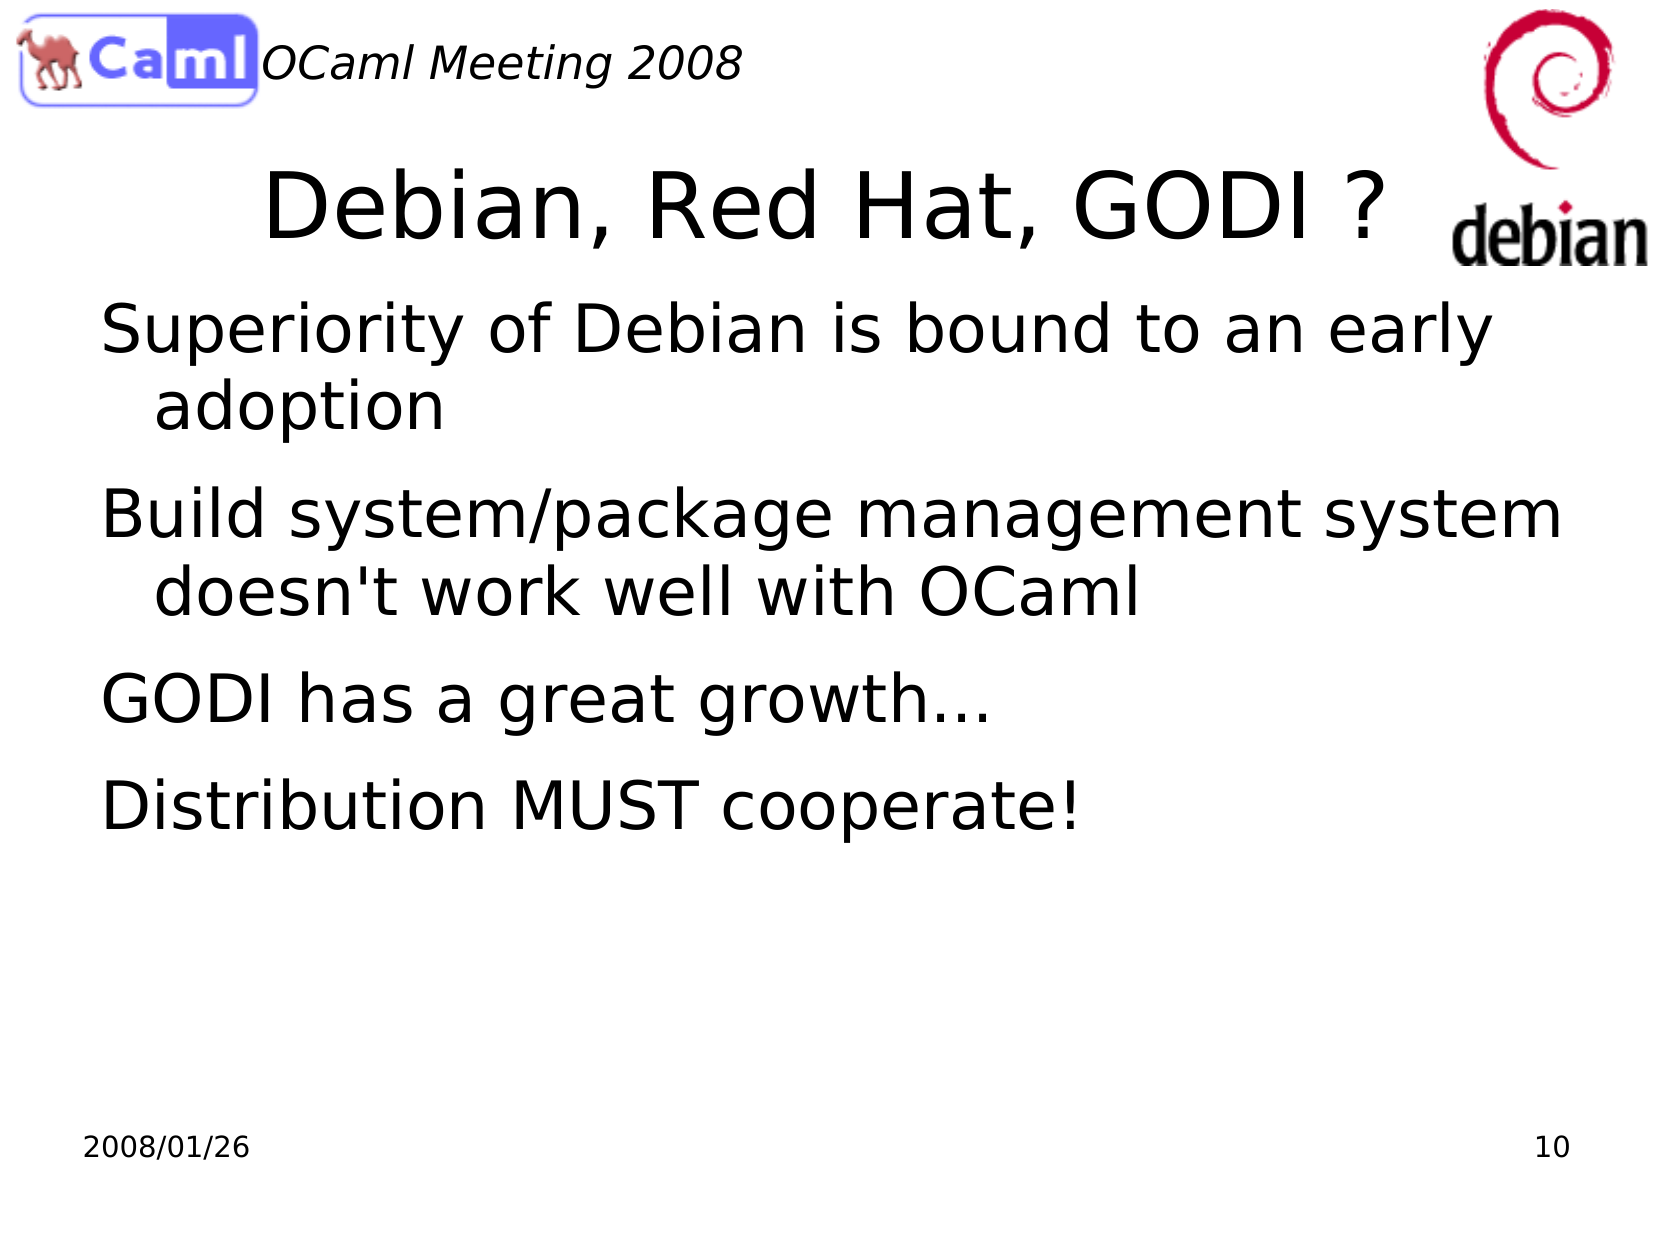

# Debian, Red Hat, GODI ?
Superiority of Debian is bound to an early adoption
Build system/package management system doesn't work well with OCaml
GODI has a great growth...
Distribution MUST cooperate!
2008/01/26
10